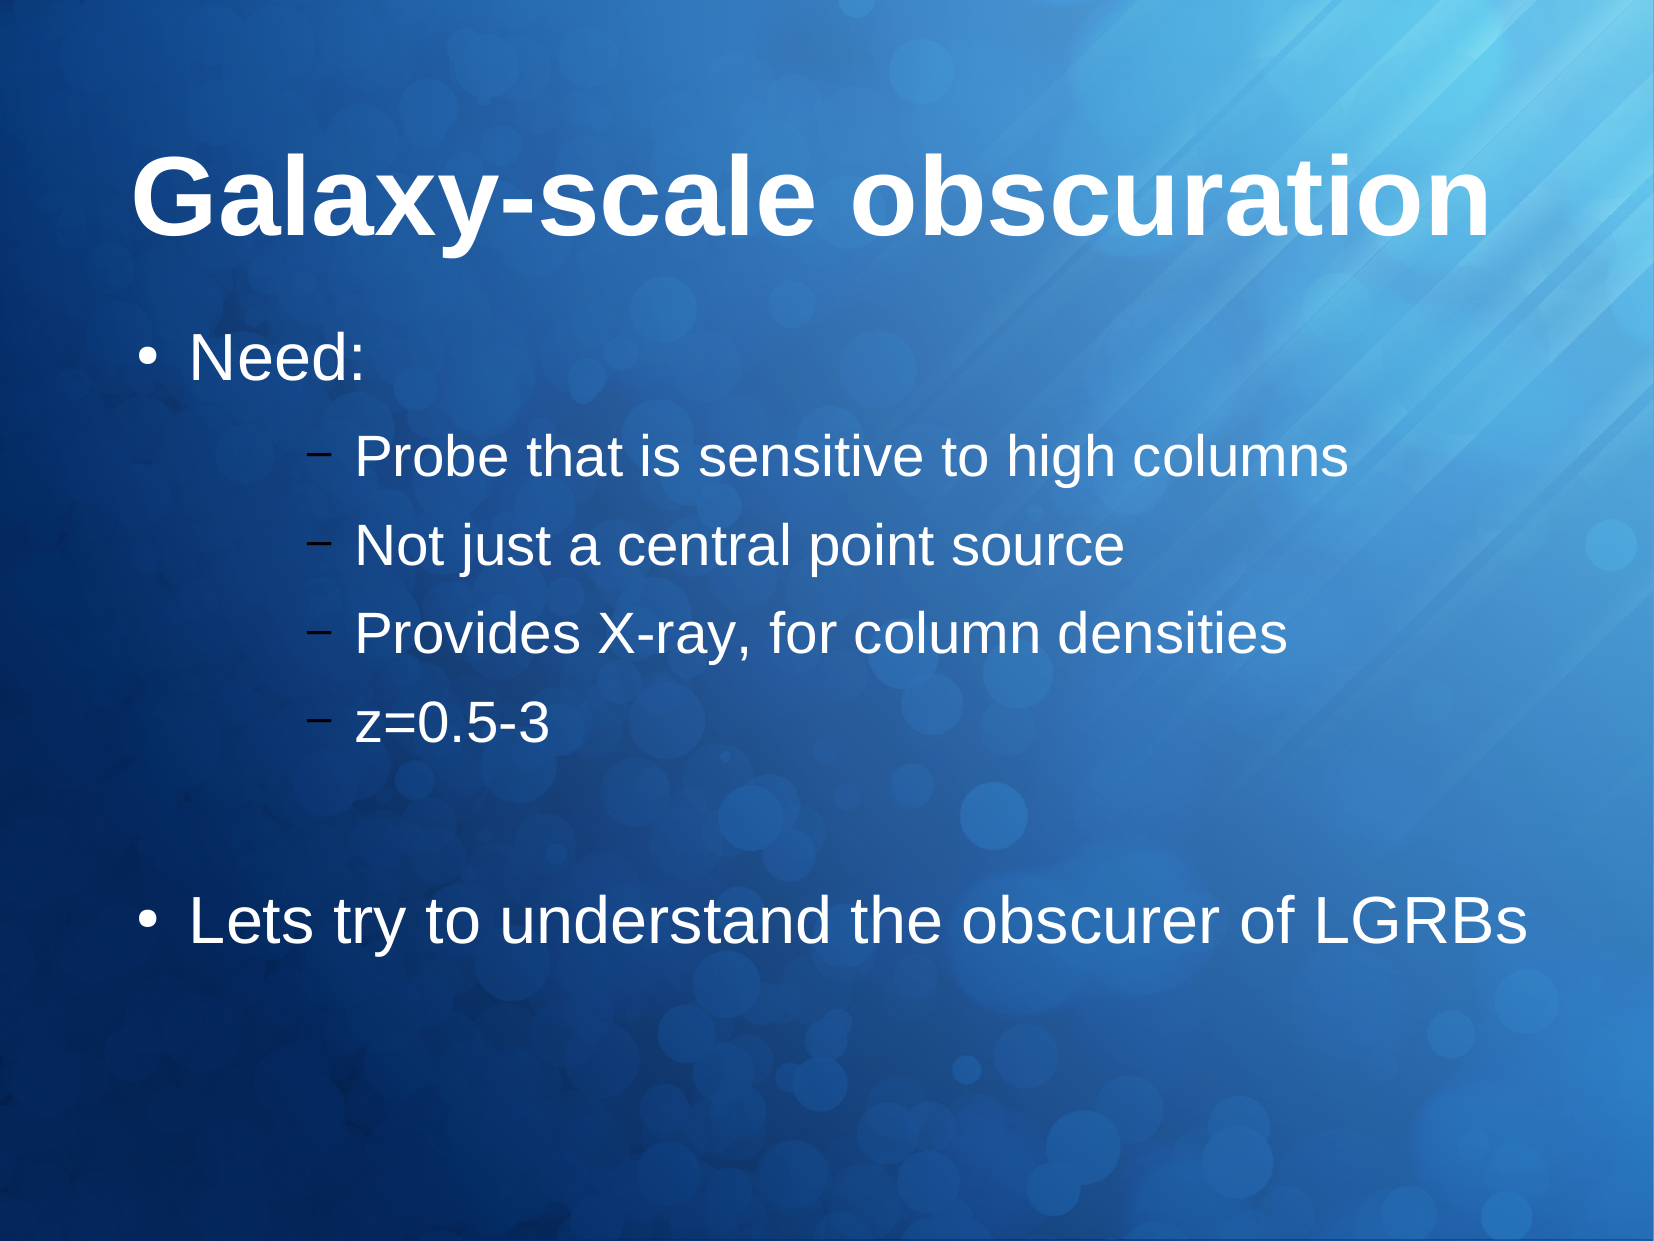

# Galaxy-scale obscuration
Need:
Probe that is sensitive to high columns
Not just a central point source
Provides X-ray, for column densities
z=0.5-3
Lets try to understand the obscurer of LGRBs